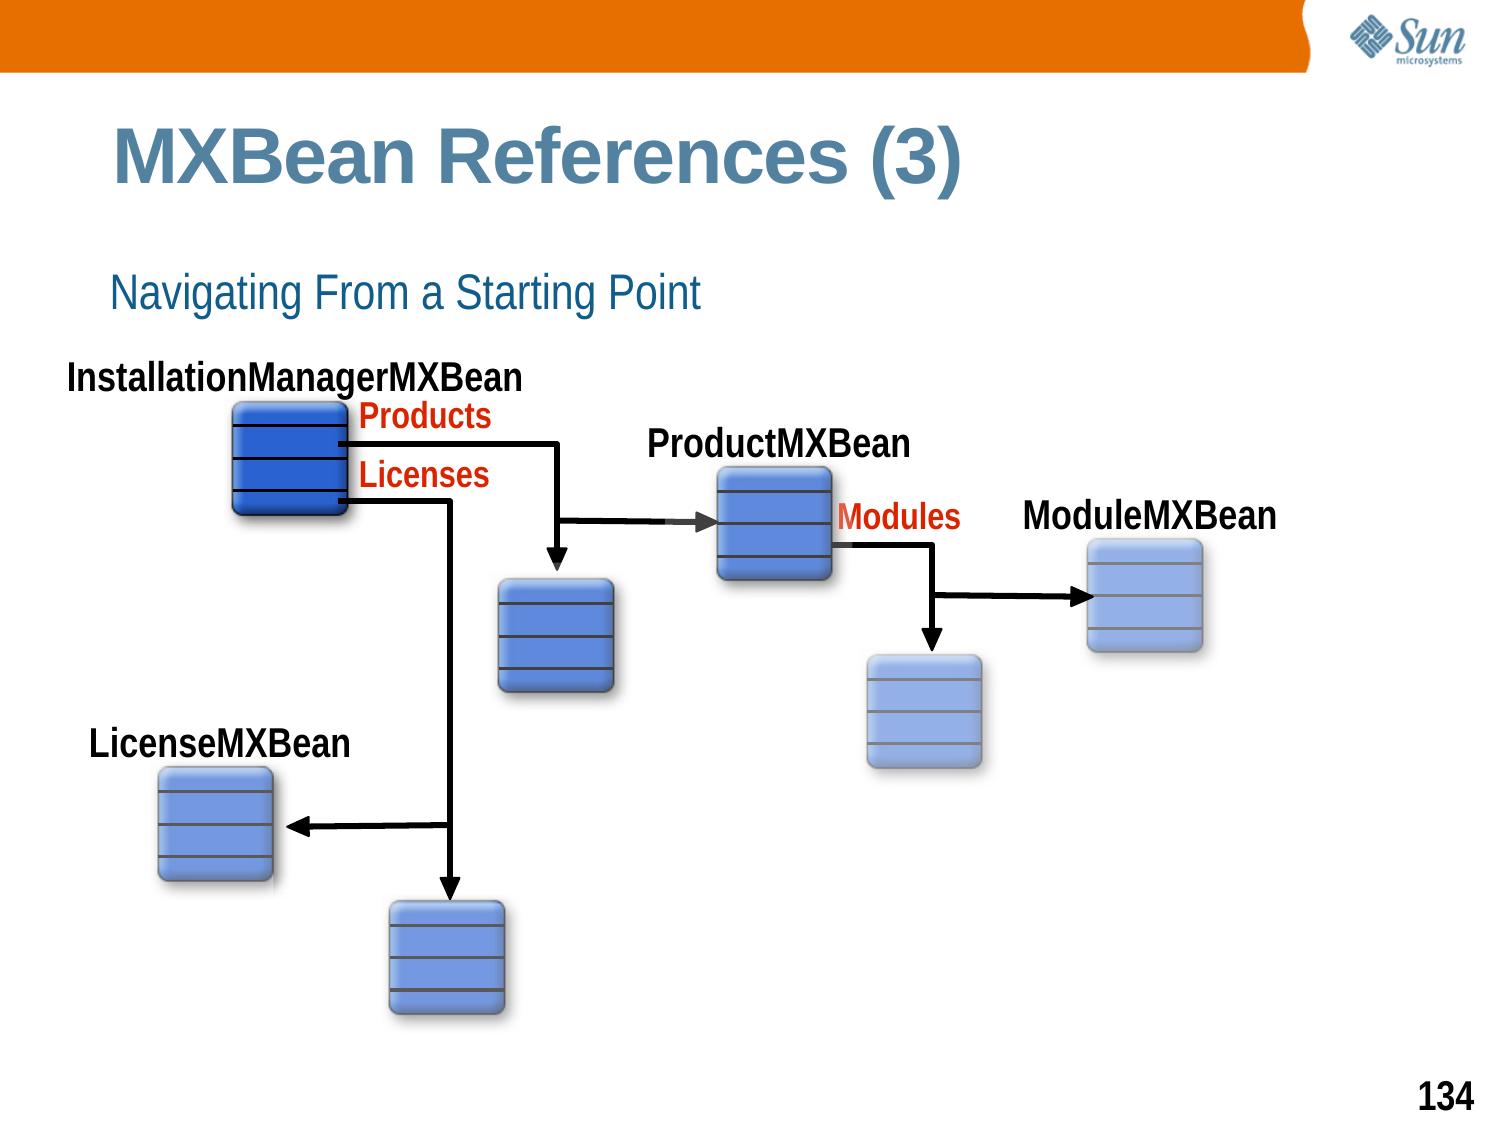

# MXBean References (3)
Navigating From a Starting Point
InstallationManagerMXBean
Products
Licenses
ProductMXBean
Modules
ModuleMXBean
LicenseMXBean